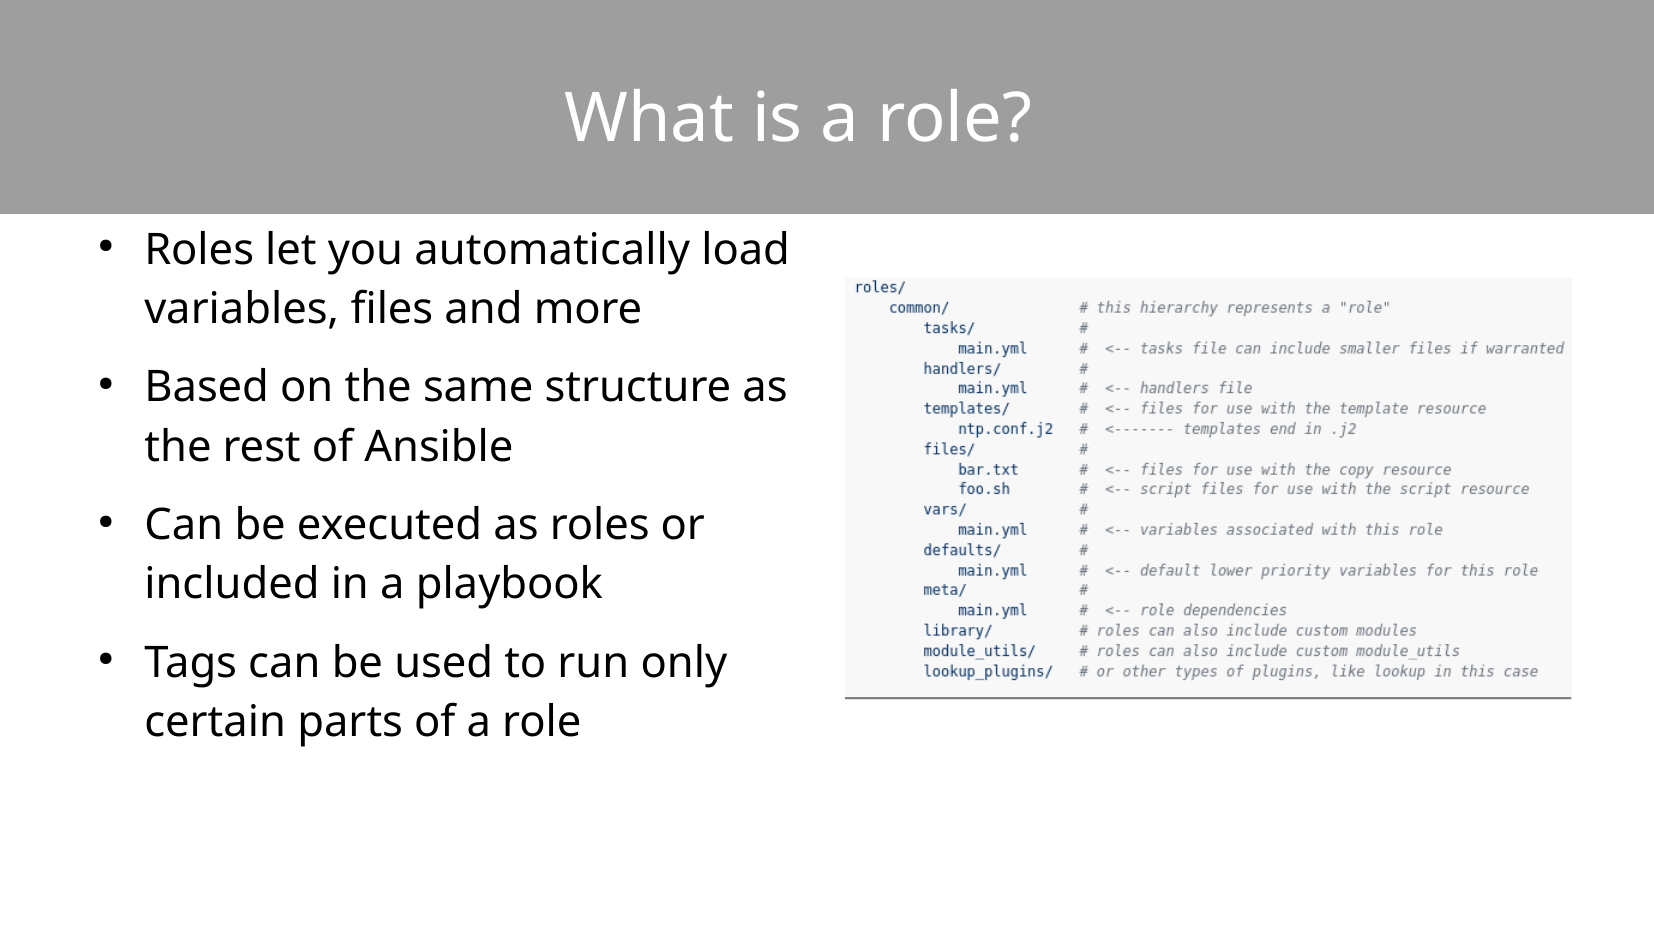

# What is a role?
Roles let you automatically load variables, files and more
Based on the same structure as the rest of Ansible
Can be executed as roles or included in a playbook
Tags can be used to run only certain parts of a role